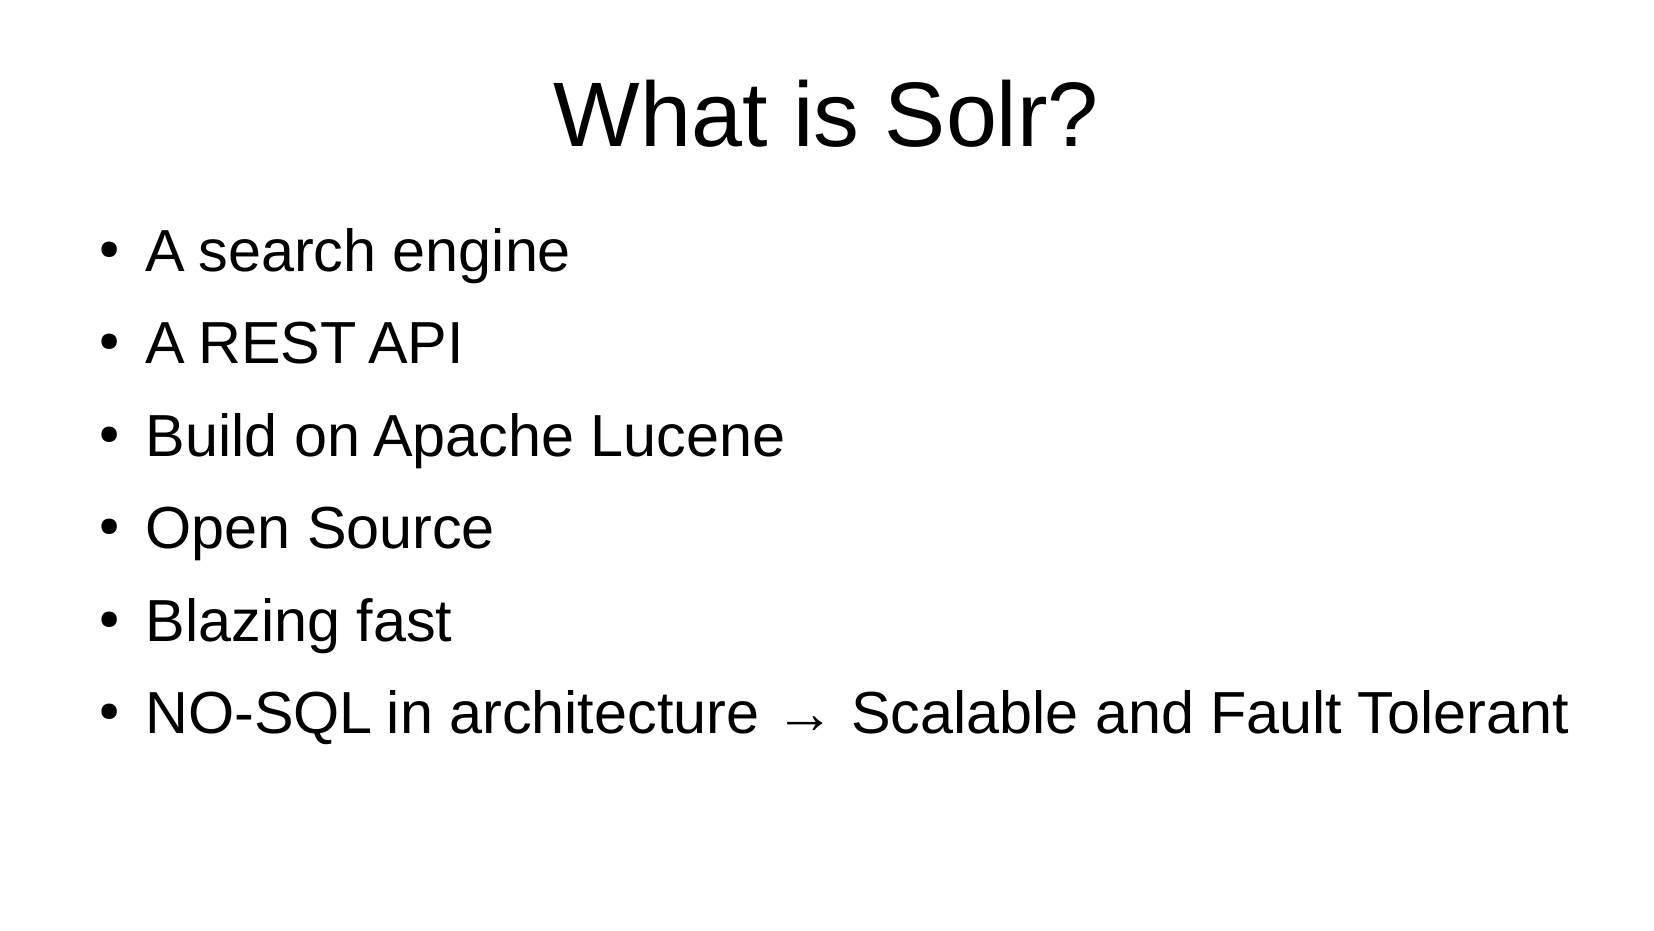

# What is Solr?
A search engine
A REST API
Build on Apache Lucene
Open Source
Blazing fast
NO-SQL in architecture → Scalable and Fault Tolerant